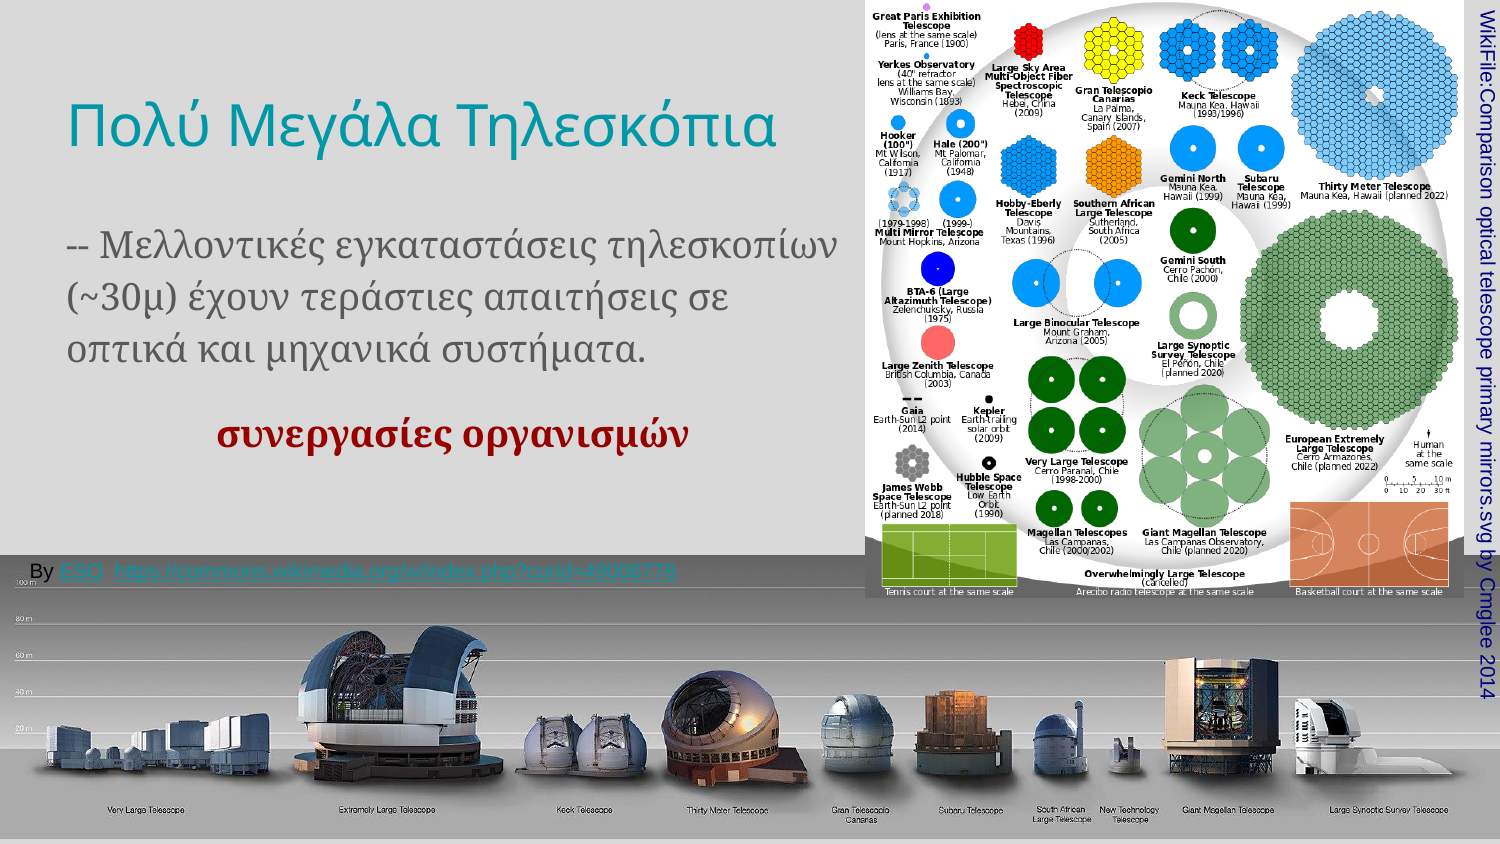

Πολύ Μεγάλα Τηλεσκόπια
# -- Μελλοντικές εγκαταστάσεις τηλεσκοπίων (~30μ) έχουν τεράστιες απαιτήσεις σε οπτικά και μηχανικά συστήματα.
συνεργασίες οργανισμών
WikiFile:Comparison optical telescope primary mirrors.svg by Cmglee 2014
By ESO https://commons.wikimedia.org/w/index.php?curid=49006778